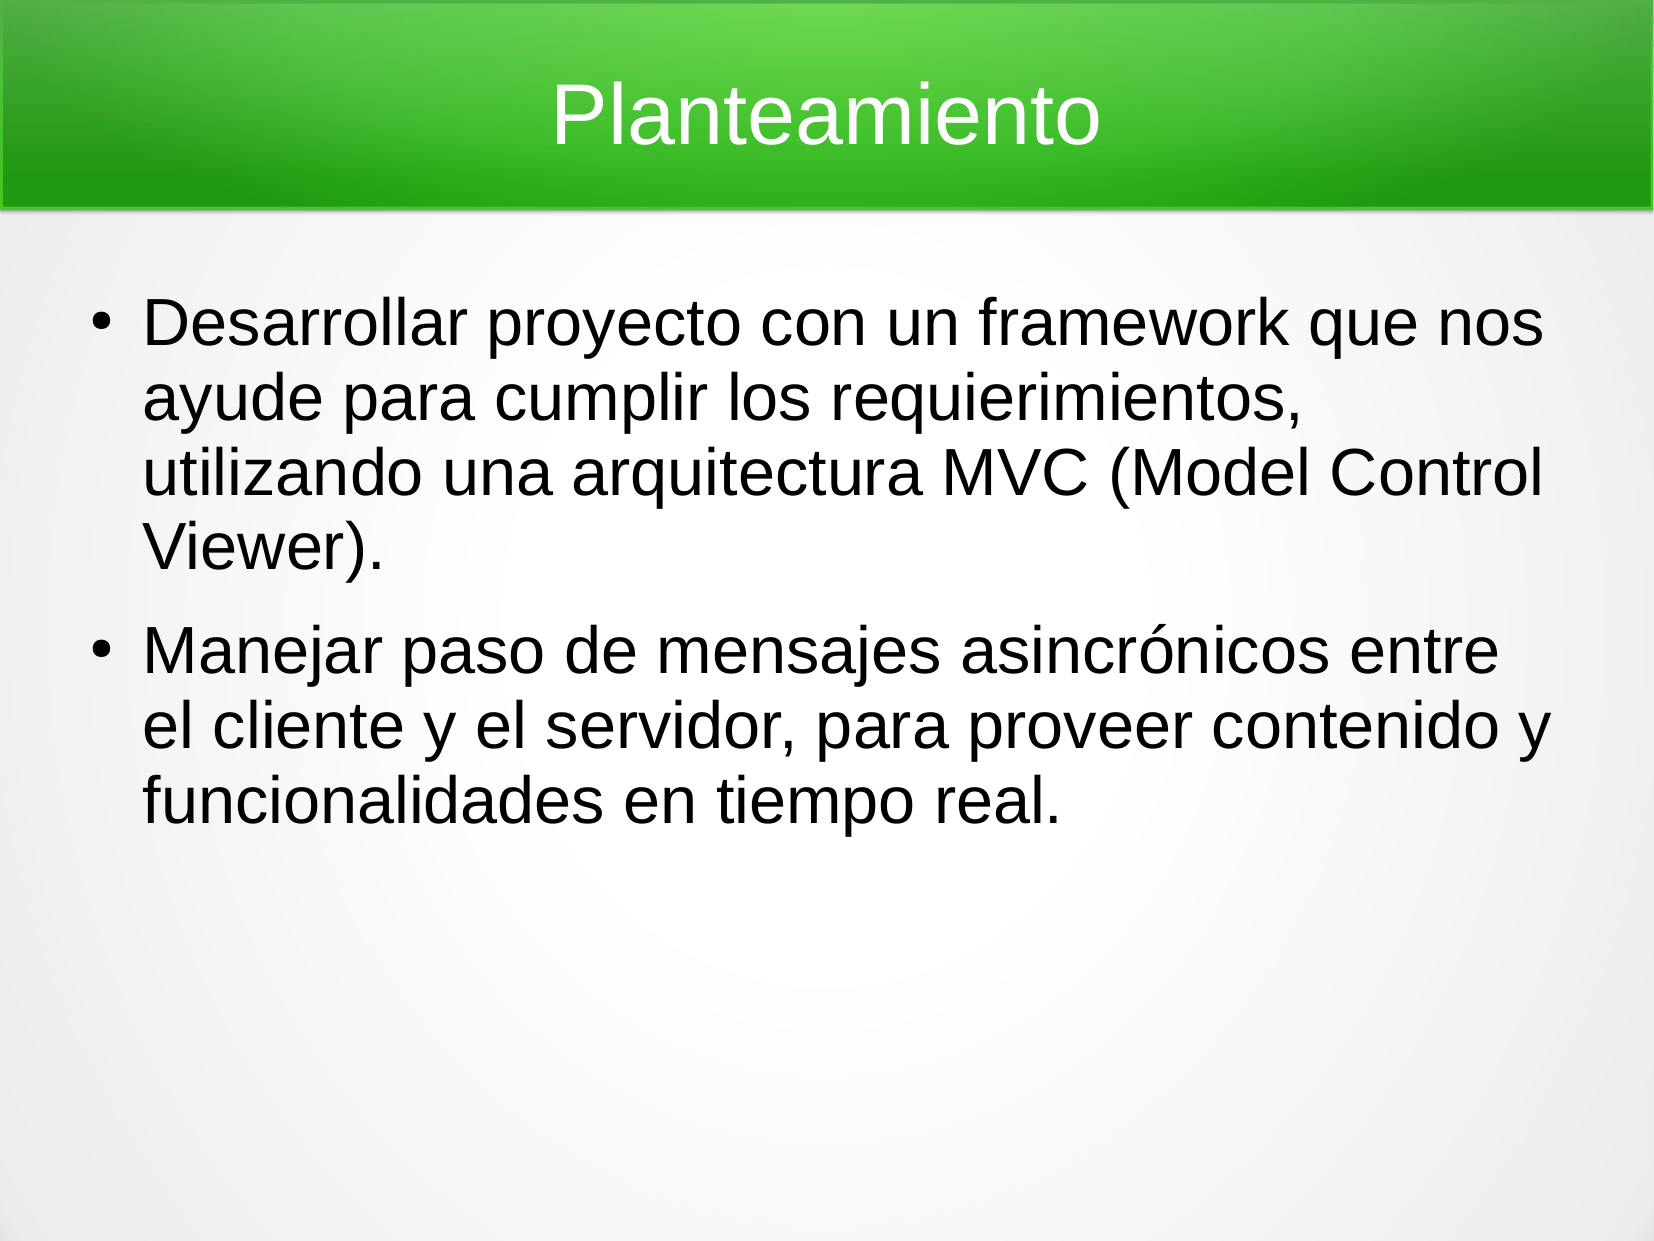

# Planteamiento
Desarrollar proyecto con un framework que nos ayude para cumplir los requierimientos, utilizando una arquitectura MVC (Model Control Viewer).
Manejar paso de mensajes asincrónicos entre el cliente y el servidor, para proveer contenido y funcionalidades en tiempo real.